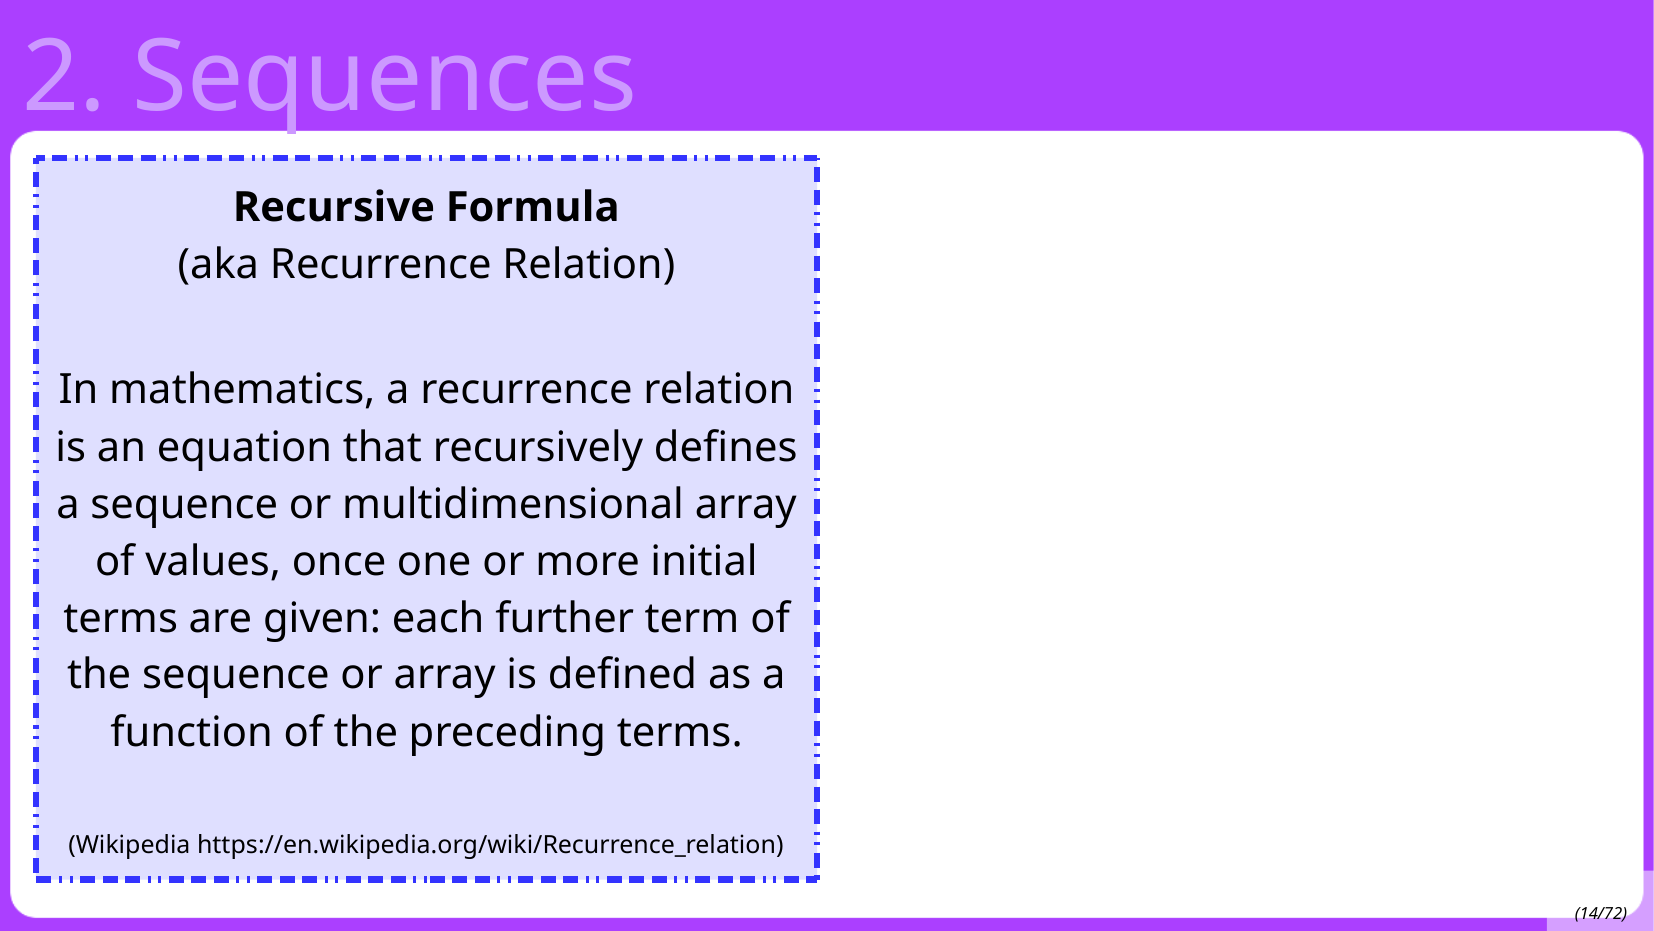

# 2. Sequences
Recursive Formula
(aka Recurrence Relation)
In mathematics, a recurrence relation is an equation that recursively defines a sequence or multidimensional array of values, once one or more initial terms are given: each further term of the sequence or array is defined as a function of the preceding terms.
(Wikipedia https://en.wikipedia.org/wiki/Recurrence_relation)